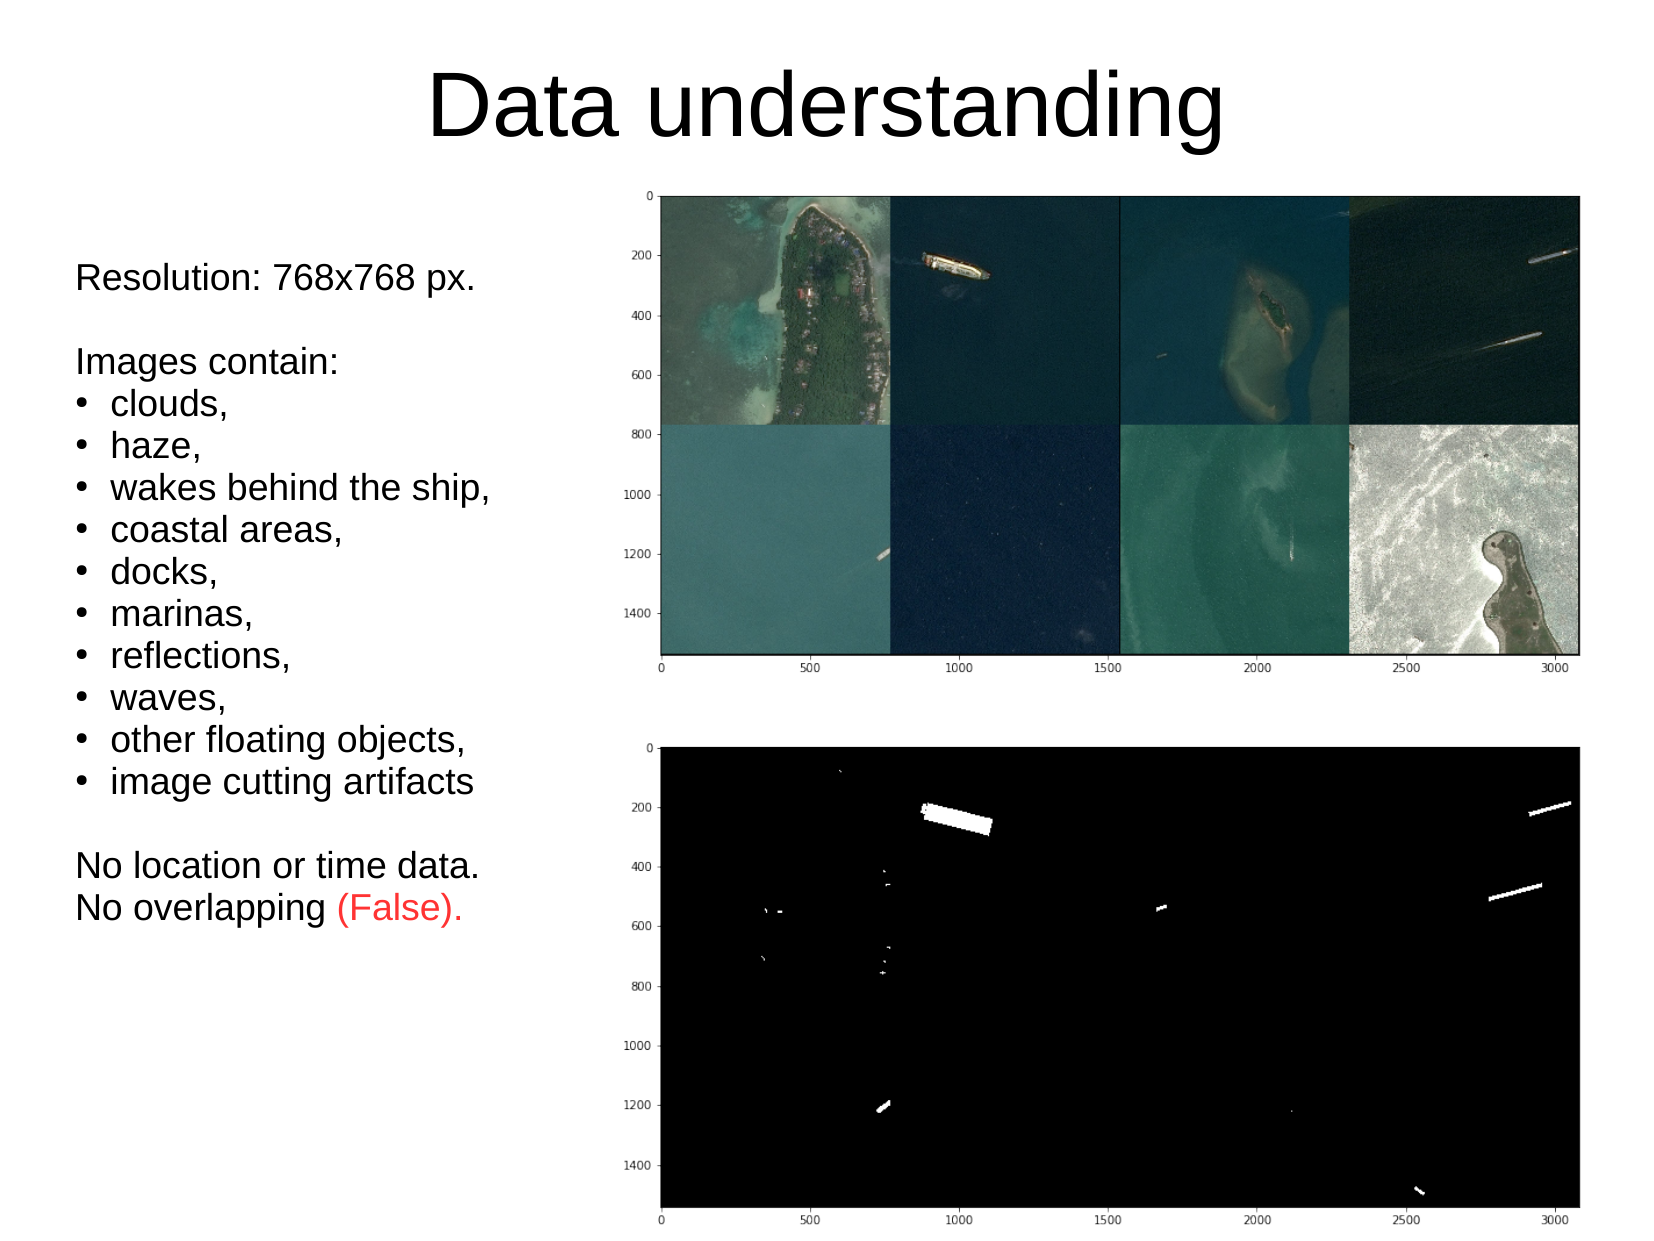

# Data understanding
Resolution: 768x768 px.
Images contain:
clouds,
haze,
wakes behind the ship,
coastal areas,
docks,
marinas,
reflections,
waves,
other floating objects,
image cutting artifacts
No location or time data.
No overlapping (False).